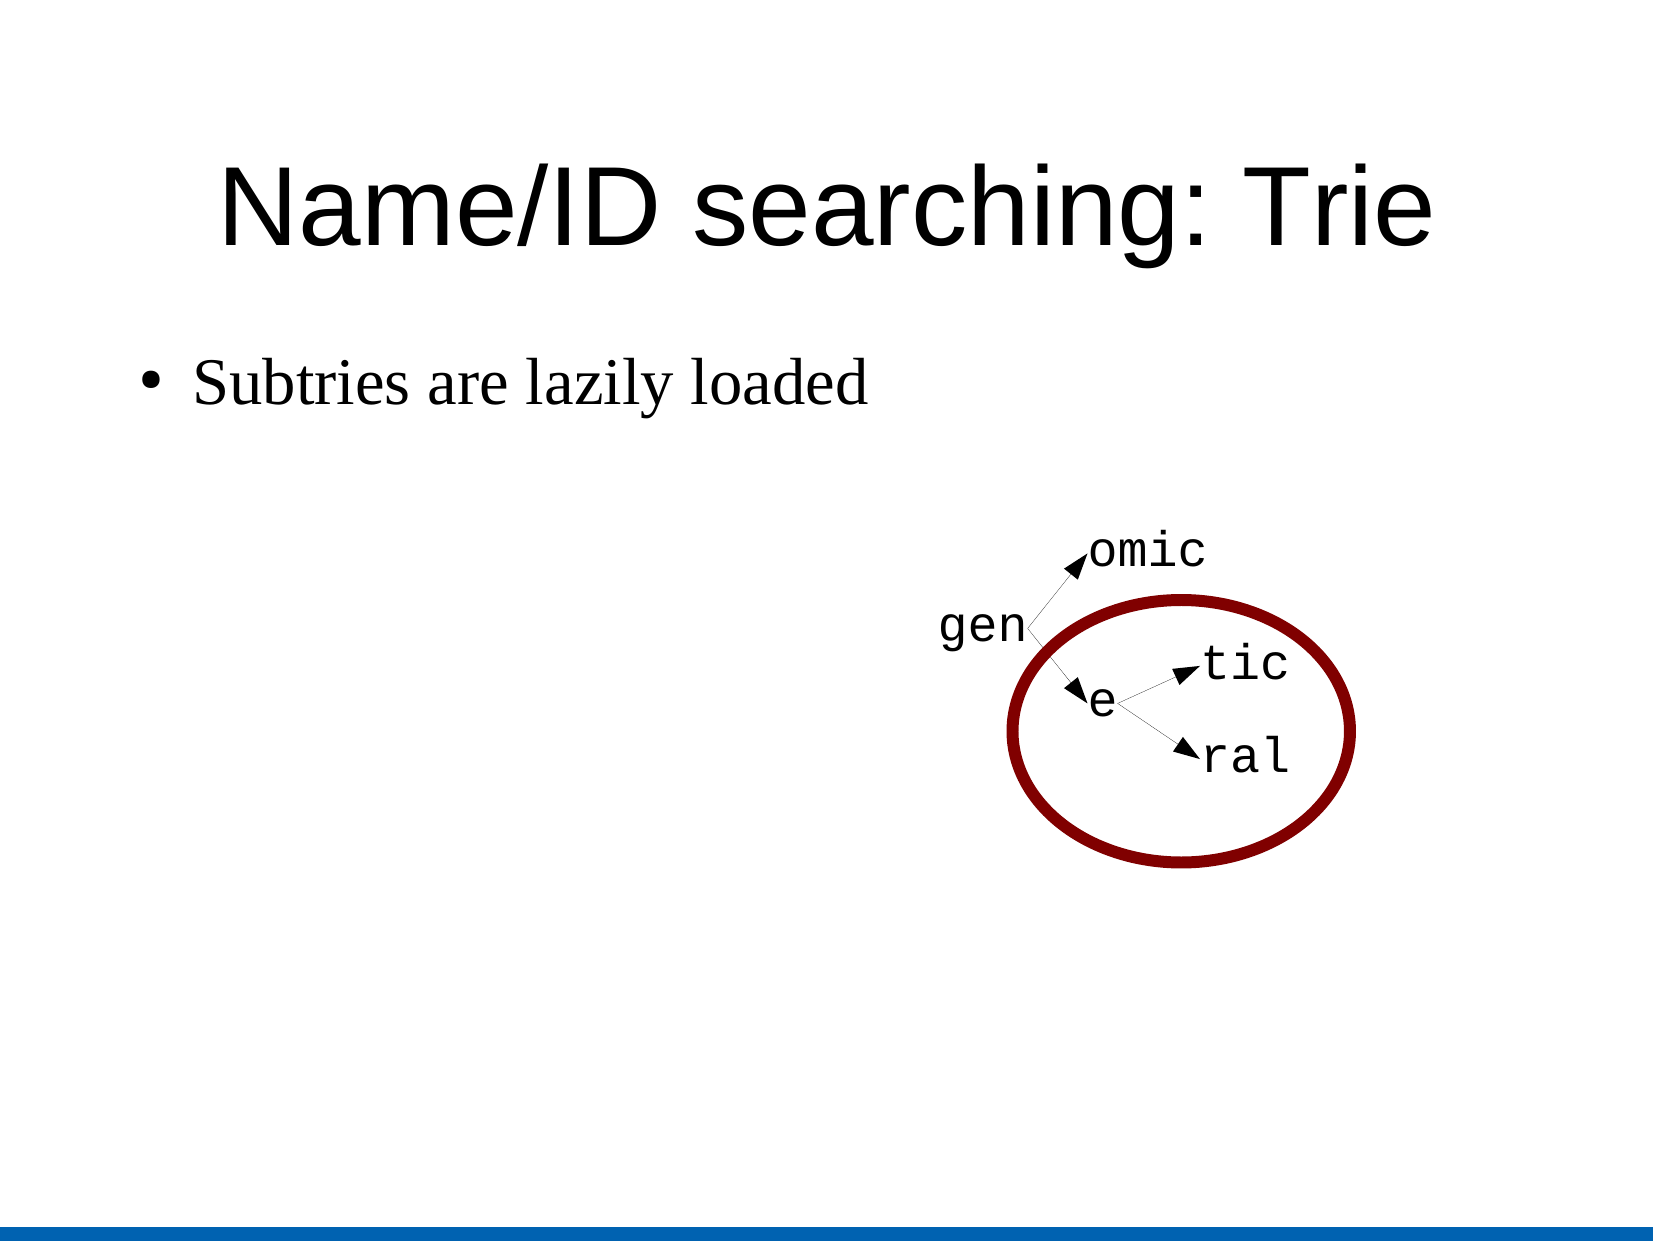

# Name/ID searching: Trie
Subtries are lazily loaded
omic
gen
tic
e
ral